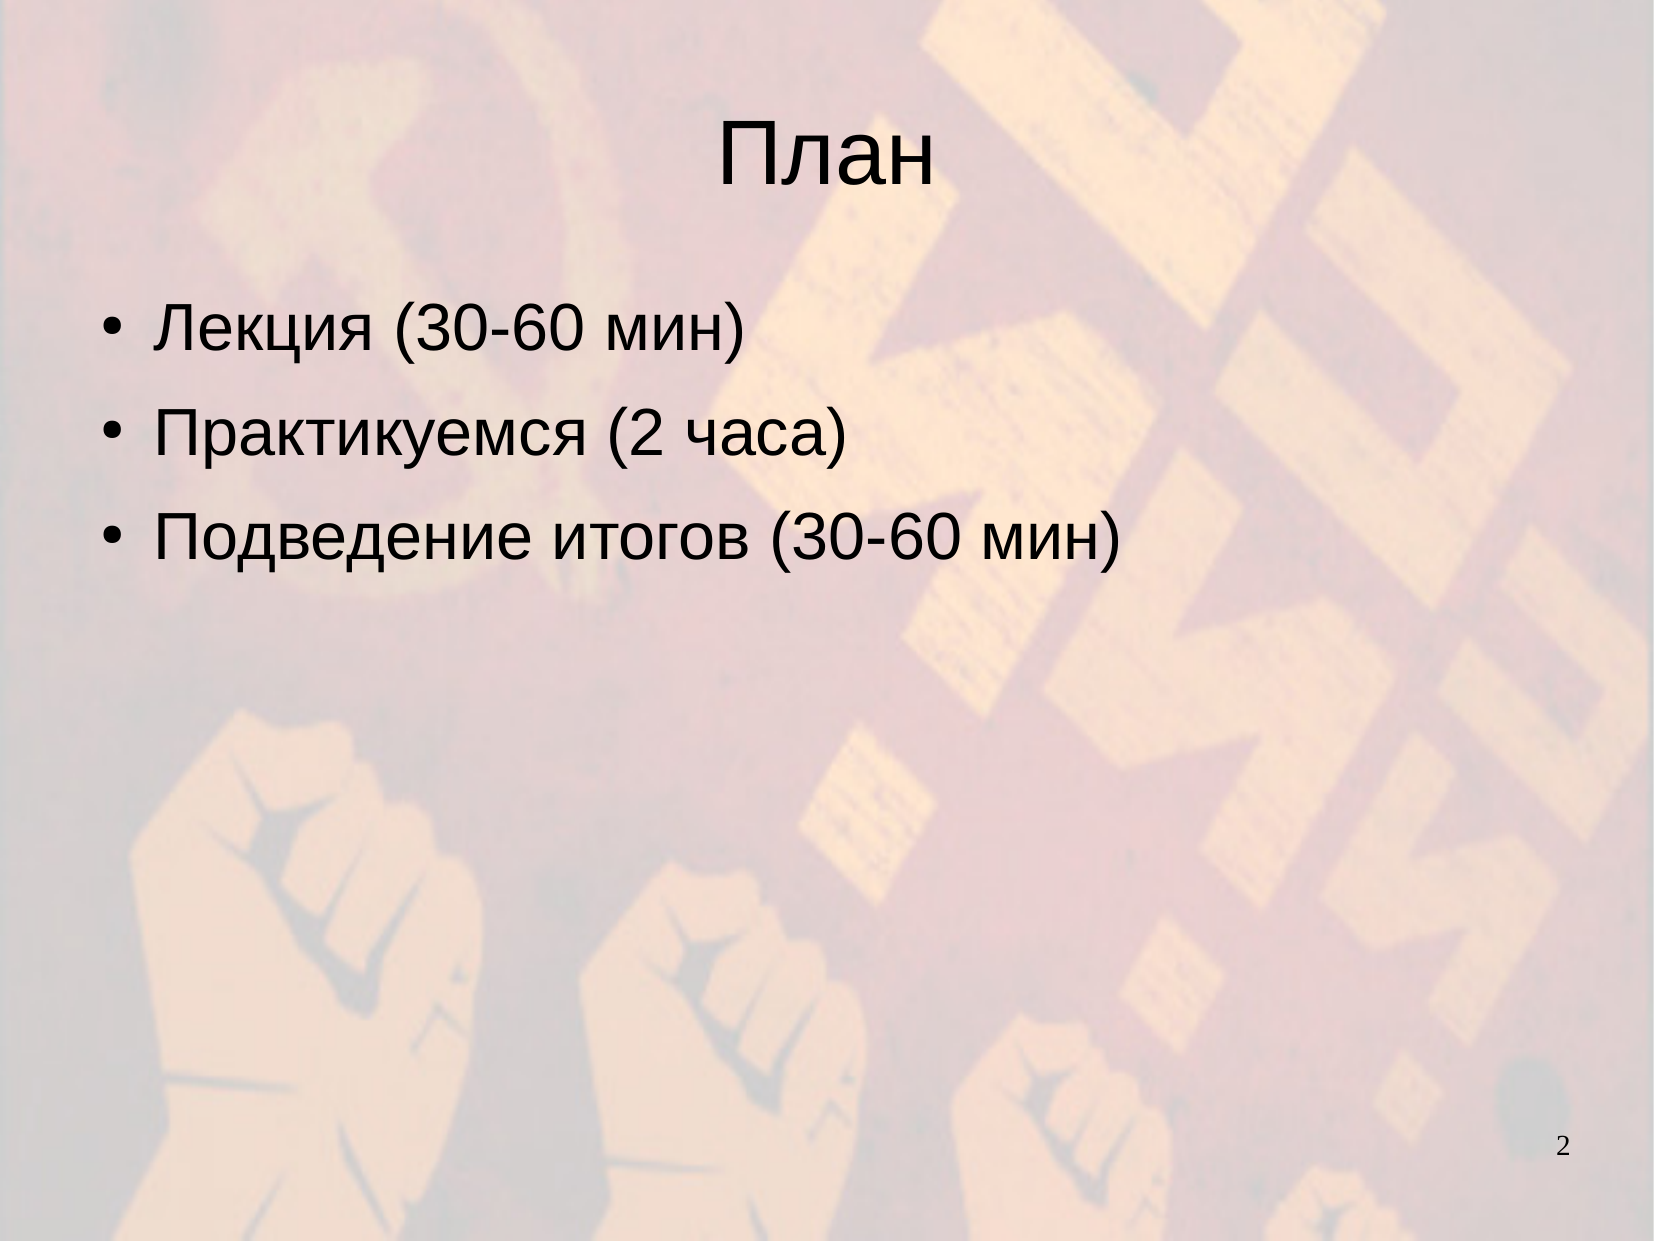

# План
Лекция (30-60 мин)
Практикуемся (2 часа)
Подведение итогов (30-60 мин)
2